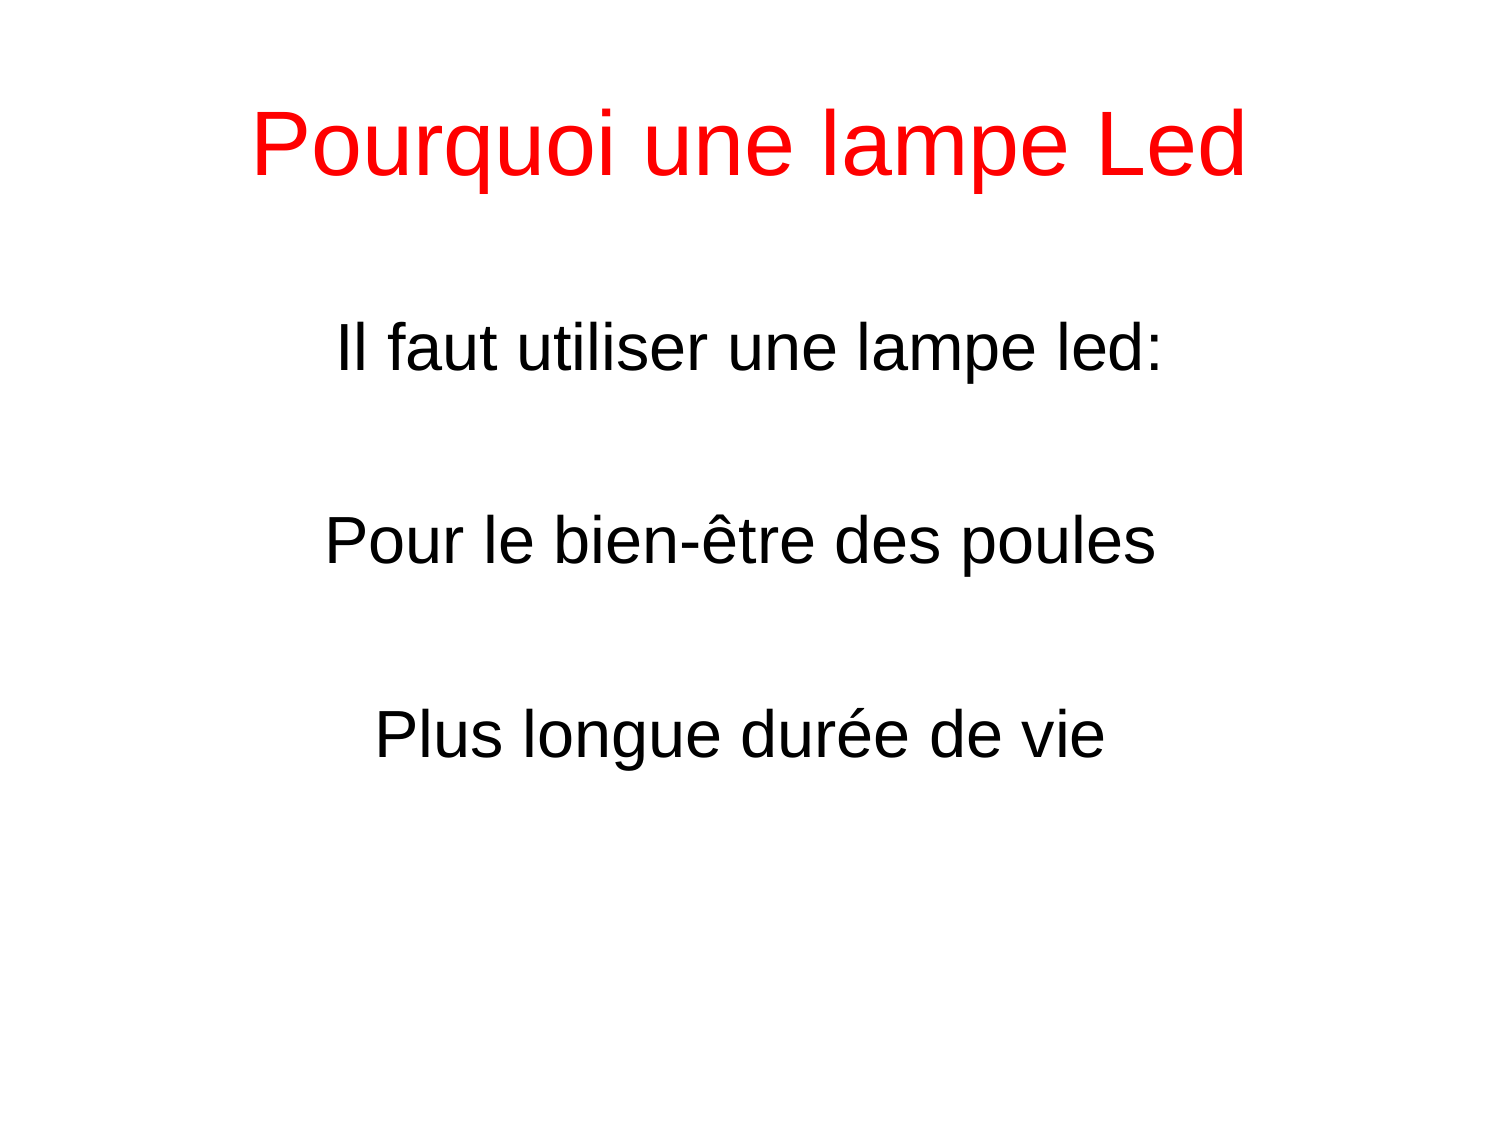

# Pourquoi une lampe Led
Il faut utiliser une lampe led:
Pour le bien-être des poules
Plus longue durée de vie